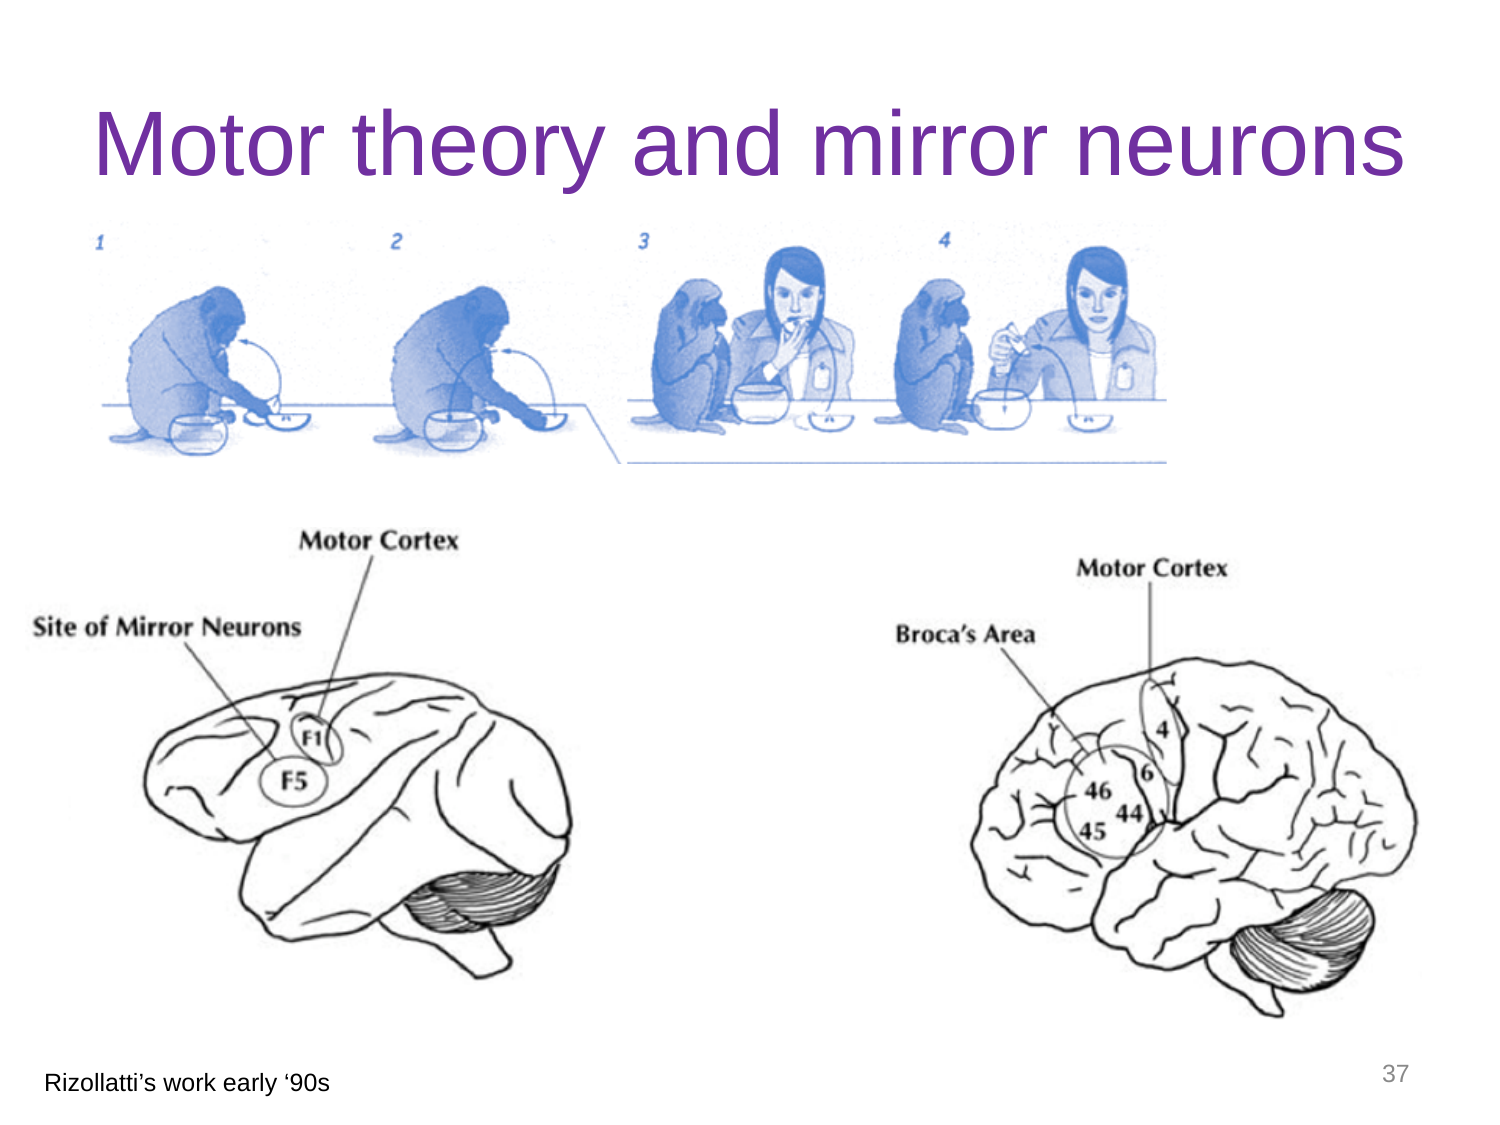

# Motor theory and mirror neurons
Rizollatti’s work early ‘90s